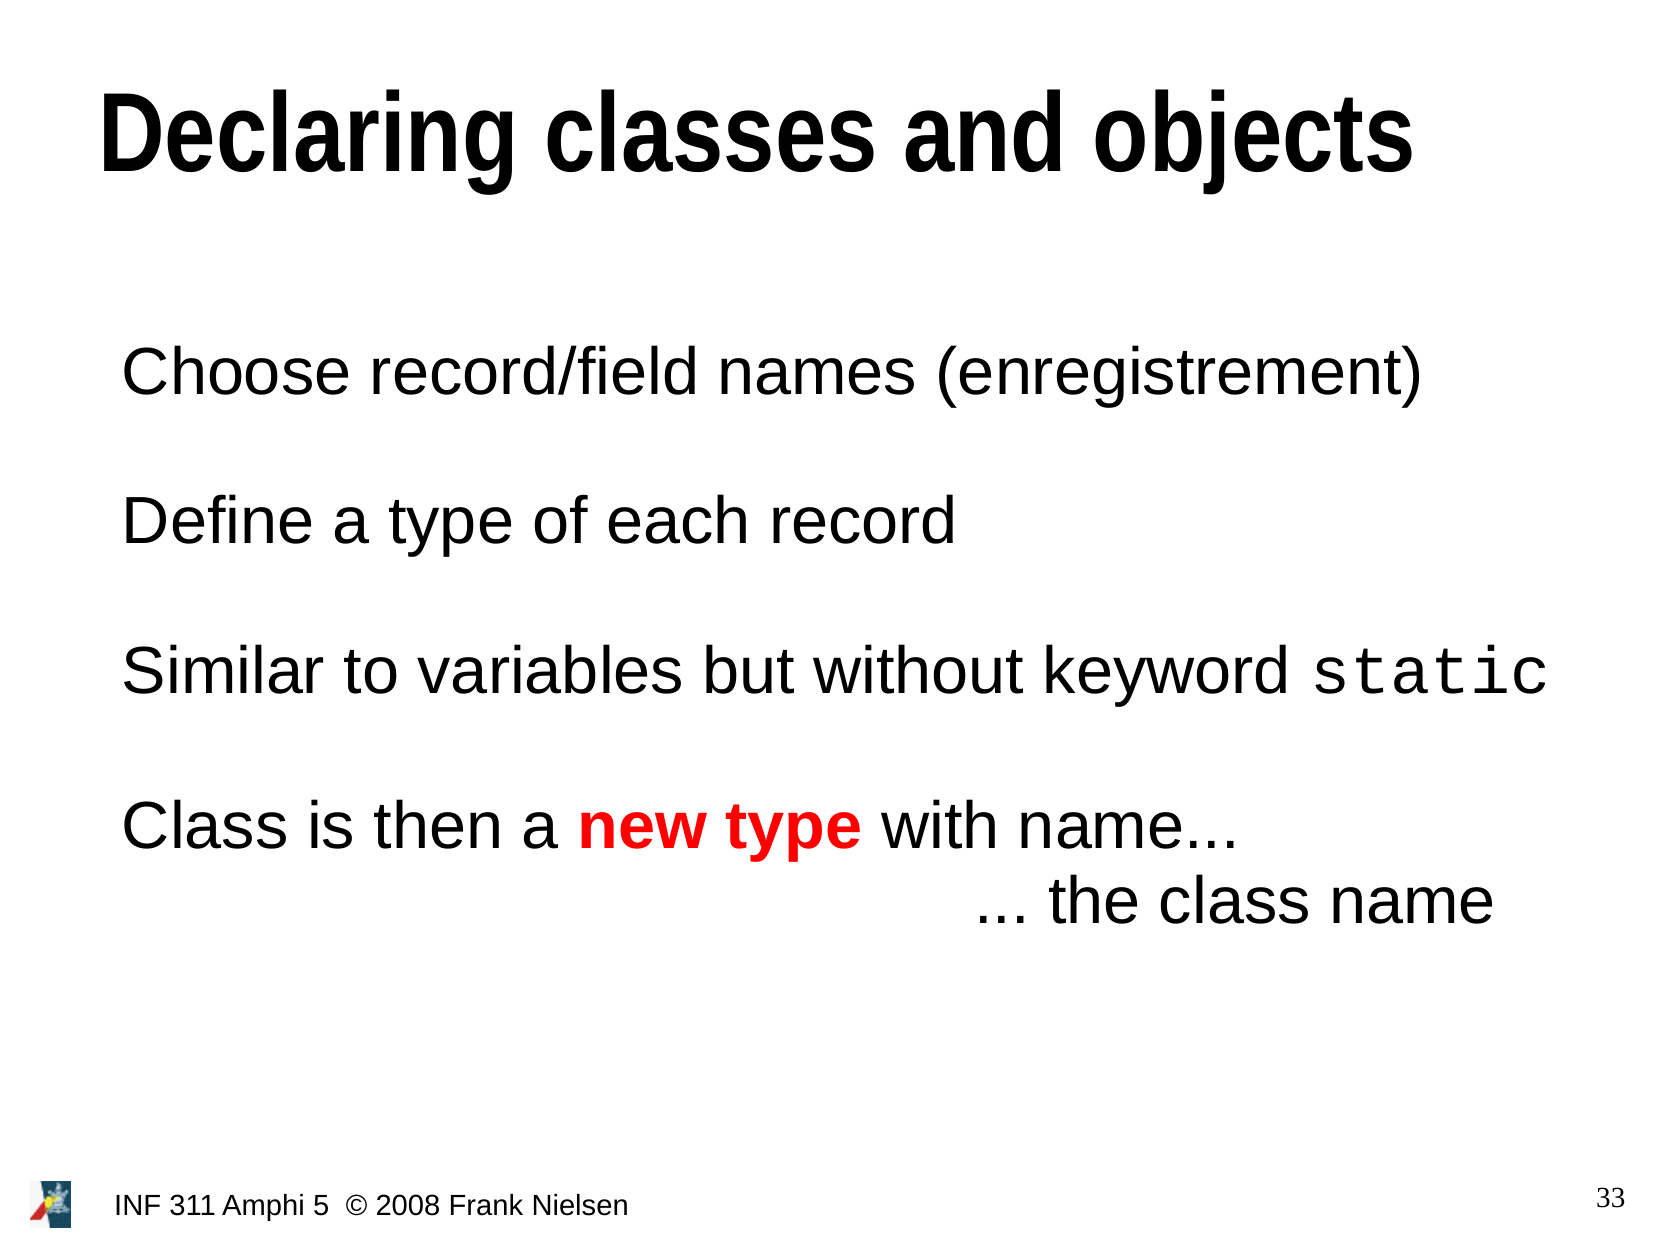

Declaring classes and objects
 Choose record/field names (enregistrement)
 Define a type of each record
 Similar to variables but without keyword static
 Class is then a new type with name...
							... the class name